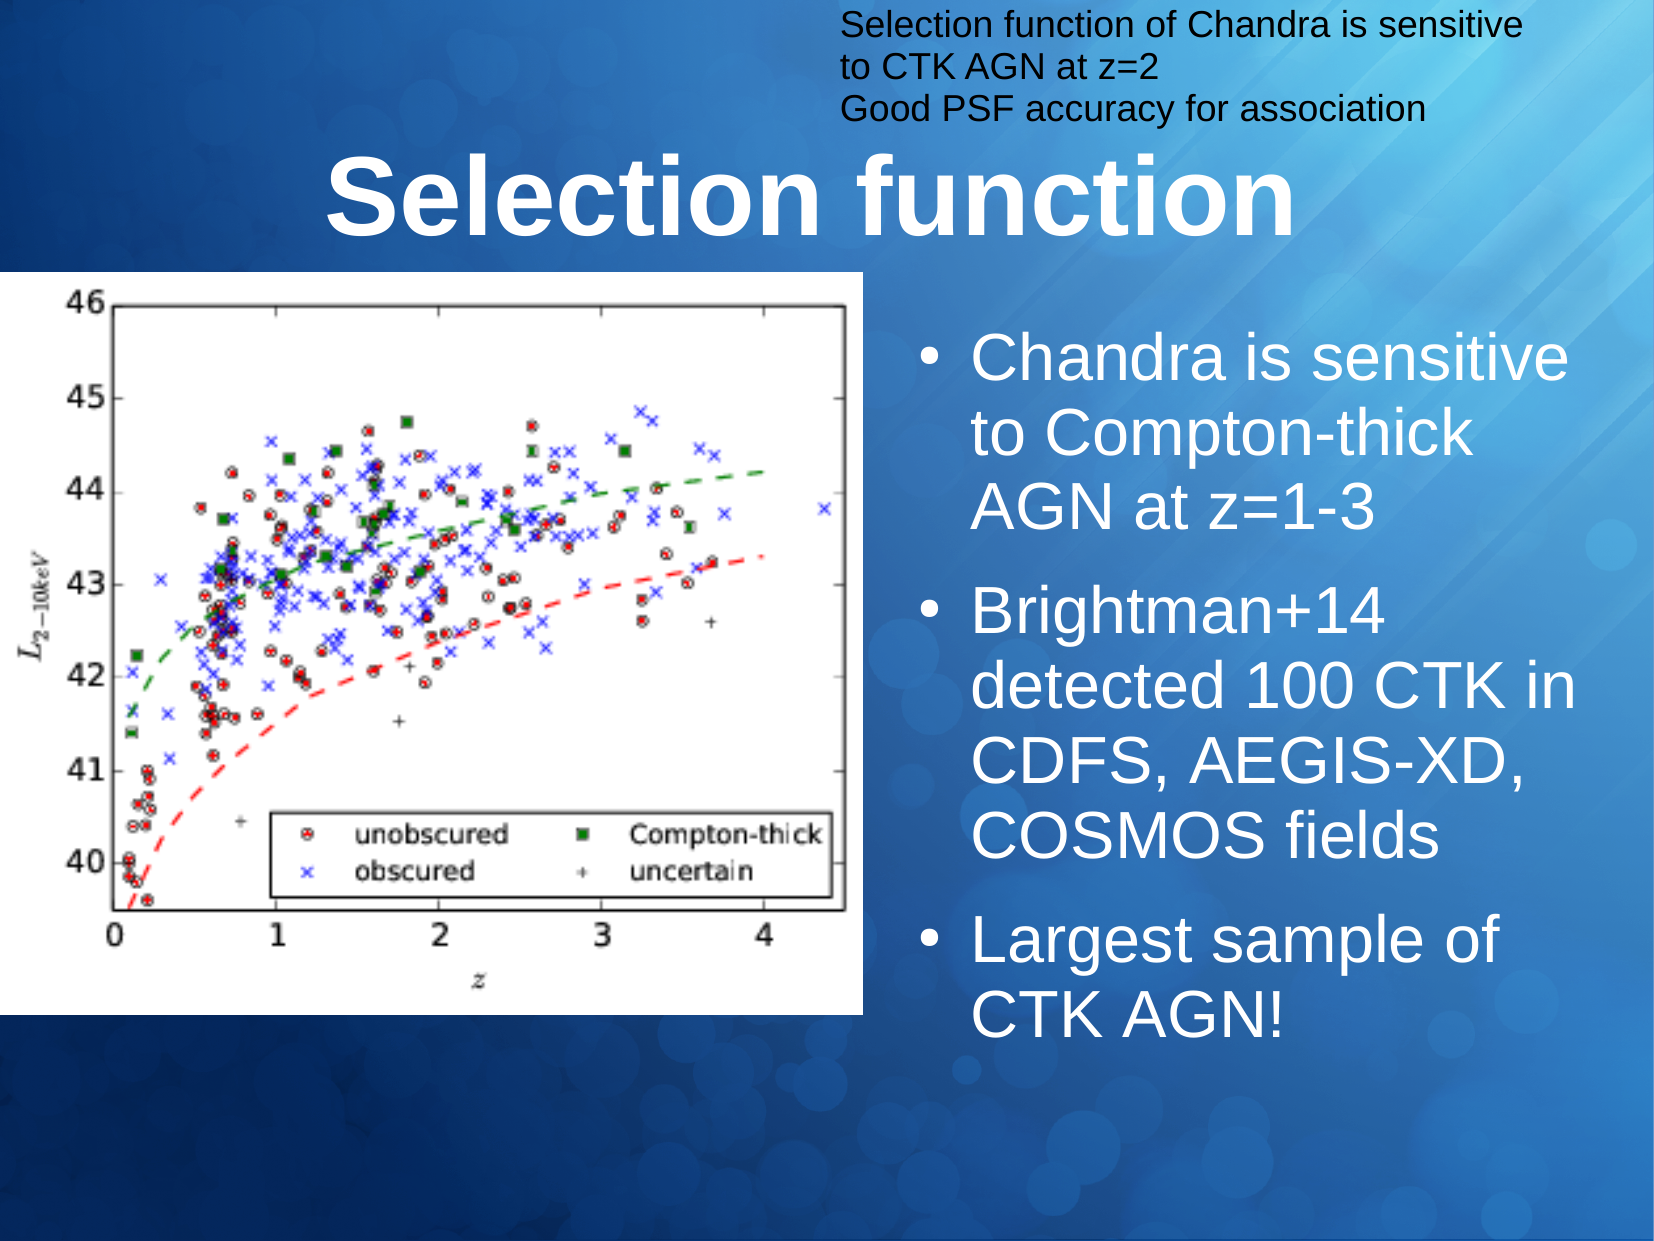

Selection function of Chandra is sensitive to CTK AGN at z=2
Good PSF accuracy for association
# Selection function
Chandra is sensitive to Compton-thick AGN at z=1-3
Brightman+14 detected 100 CTK in CDFS, AEGIS-XD, COSMOS fields
Largest sample of CTK AGN!